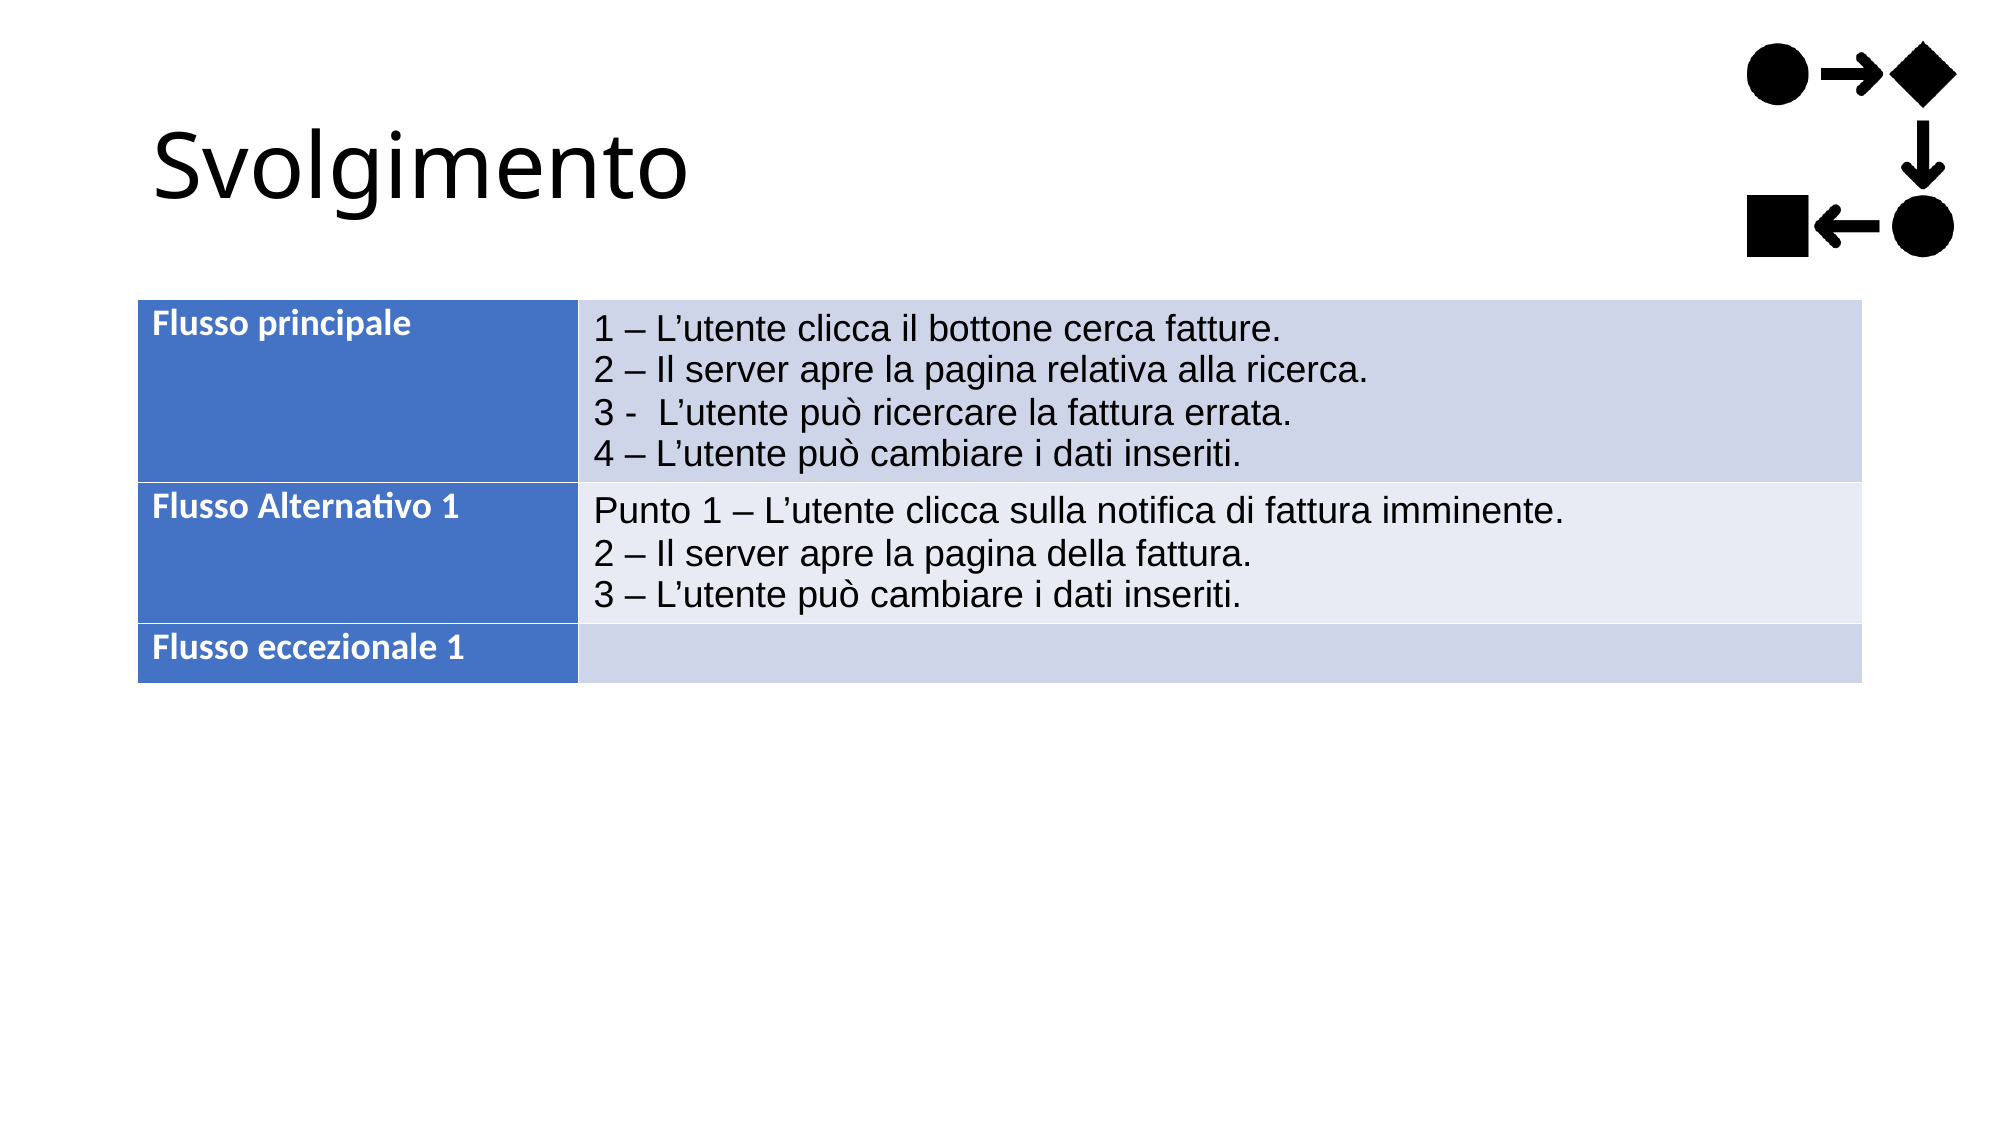

# Svolgimento
| Flusso principale | 1 – L’utente clicca il bottone cerca fatture. 2 – Il server apre la pagina relativa alla ricerca. 3 - L’utente può ricercare la fattura errata. 4 – L’utente può cambiare i dati inseriti. |
| --- | --- |
| Flusso Alternativo 1 | Punto 1 – L’utente clicca sulla notifica di fattura imminente. 2 – Il server apre la pagina della fattura. 3 – L’utente può cambiare i dati inseriti. |
| Flusso eccezionale 1 | |